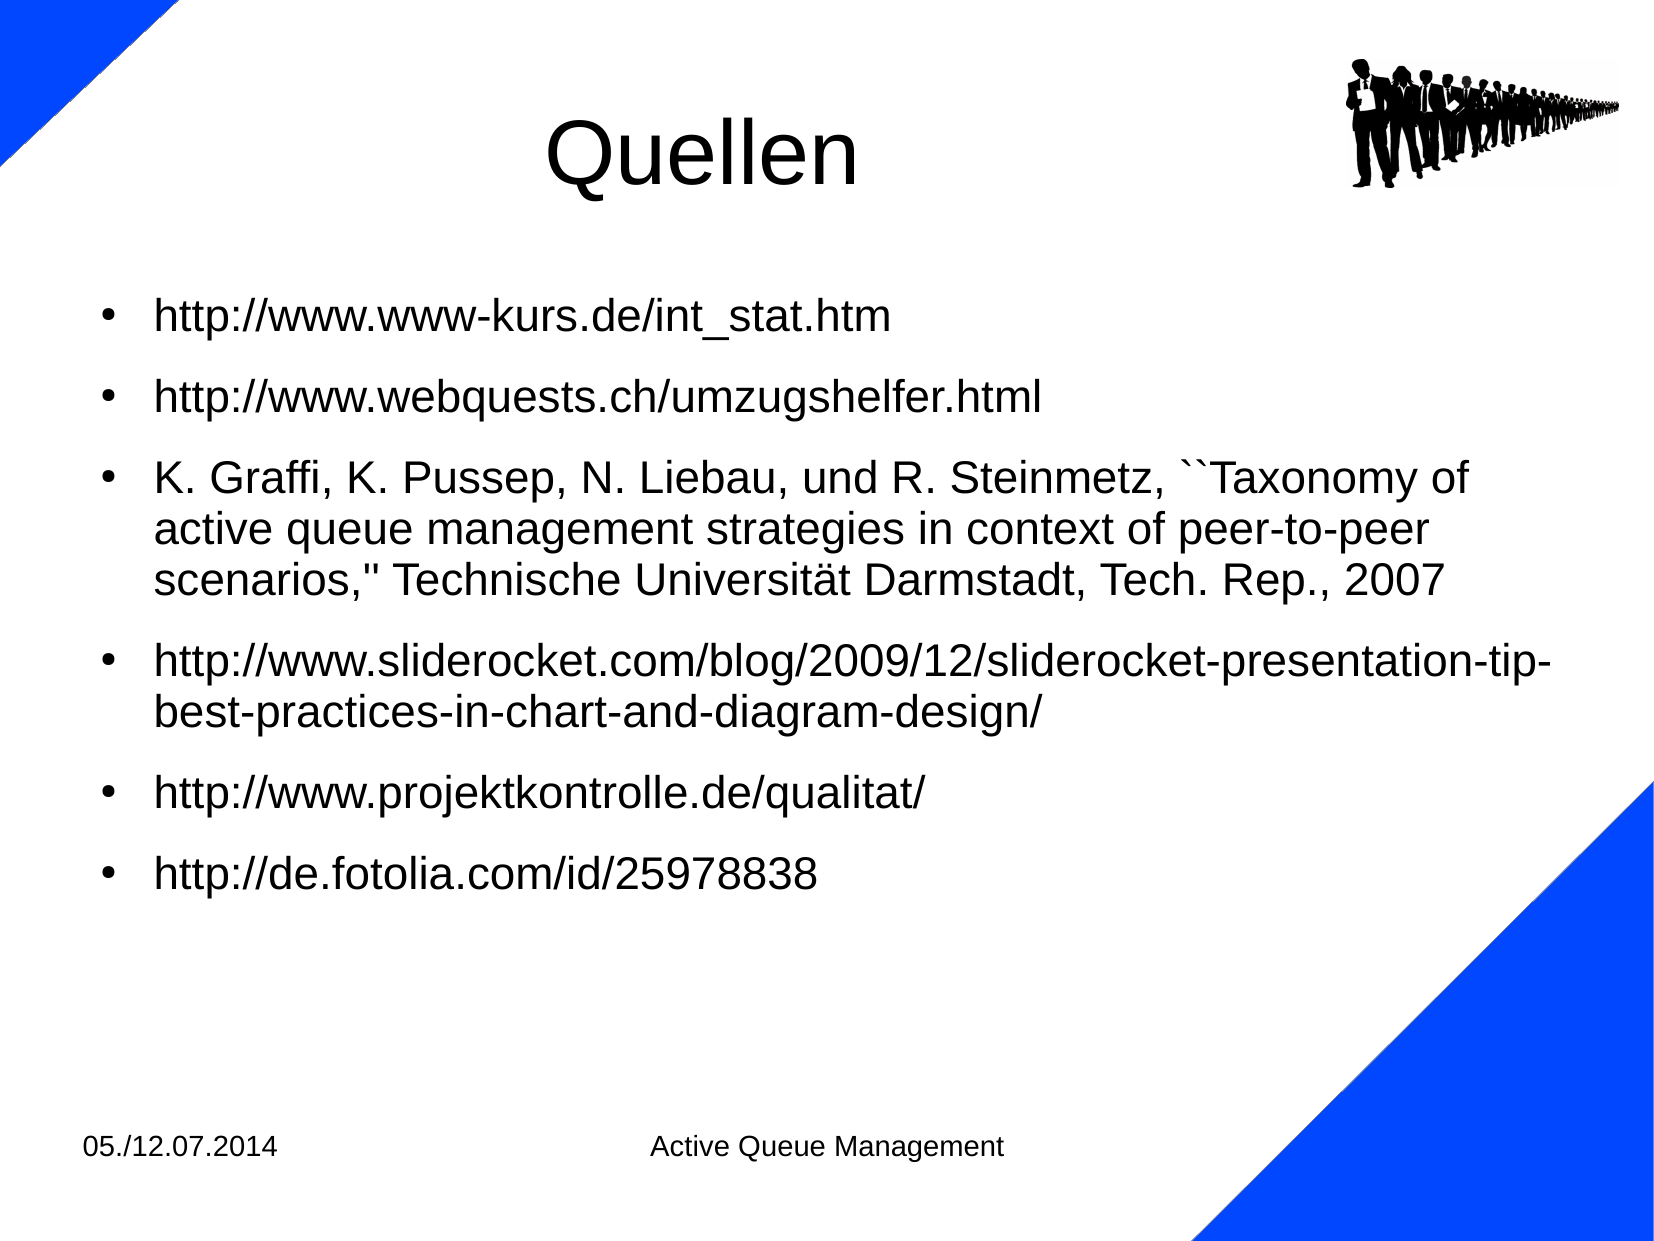

# Quellen
http://www.www-kurs.de/int_stat.htm
http://www.webquests.ch/umzugshelfer.html
K. Graffi, K. Pussep, N. Liebau, und R. Steinmetz, ``Taxonomy of active queue management strategies in context of peer-to-peer scenarios,'' Technische Universität Darmstadt, Tech. Rep., 2007
http://www.sliderocket.com/blog/2009/12/sliderocket-presentation-tip-best-practices-in-chart-and-diagram-design/
http://www.projektkontrolle.de/qualitat/
http://de.fotolia.com/id/25978838
05.07.2014/12.07.2014
Active Queue Management